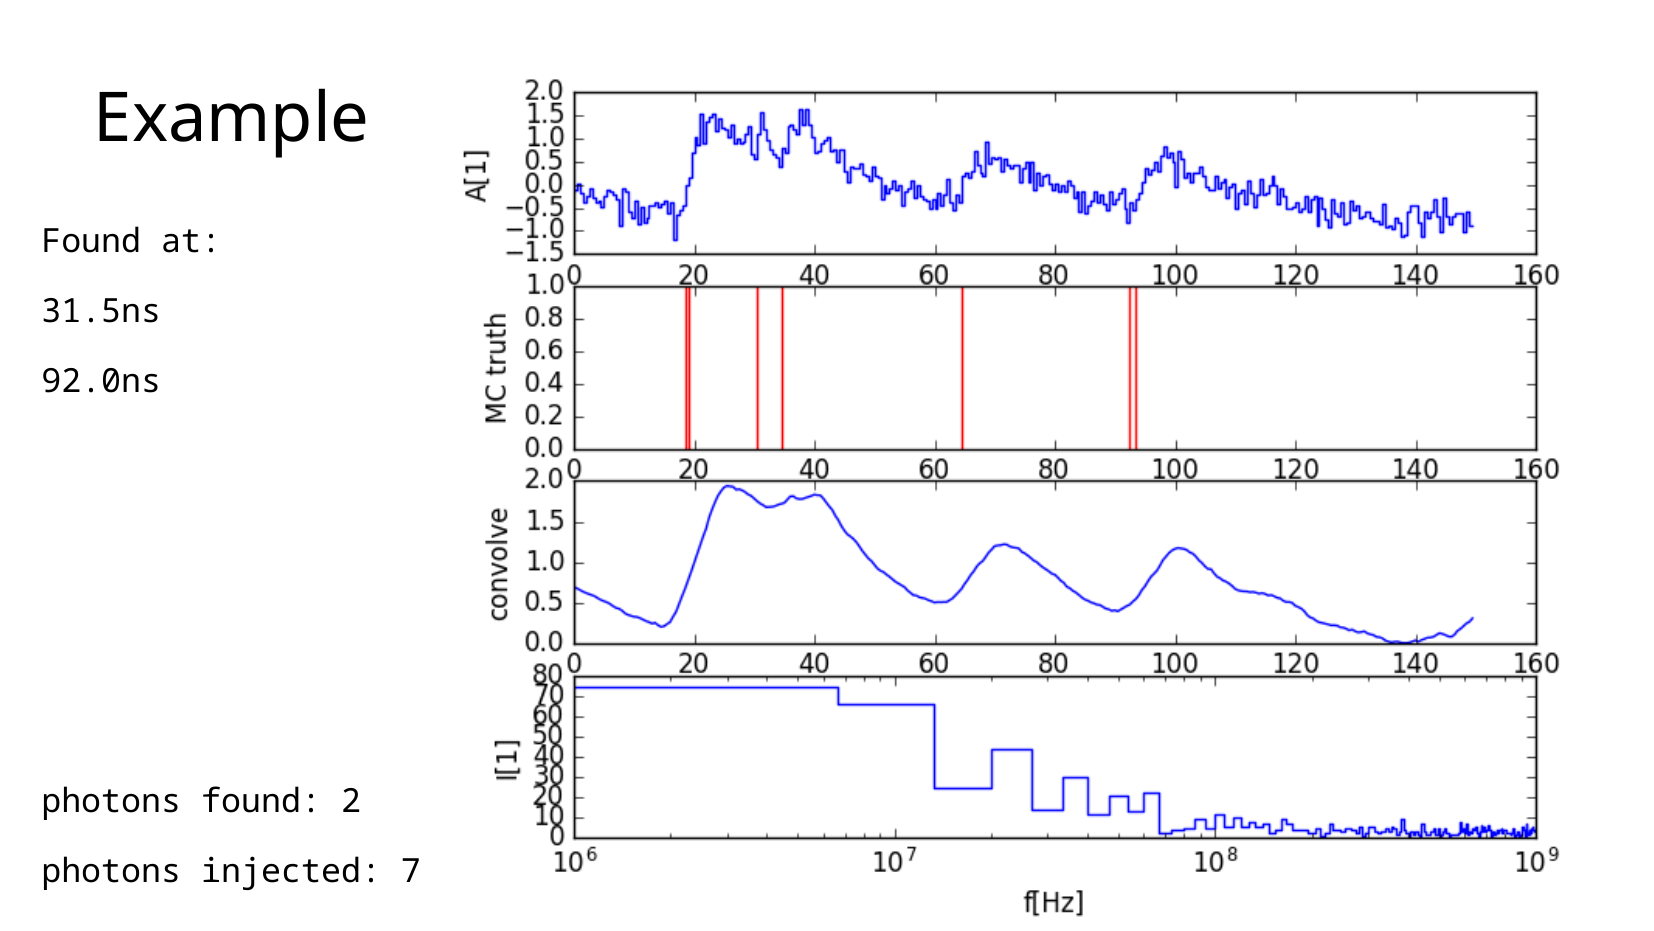

# Example
Found at:
31.5ns
92.0ns
photons found: 2
photons injected: 7